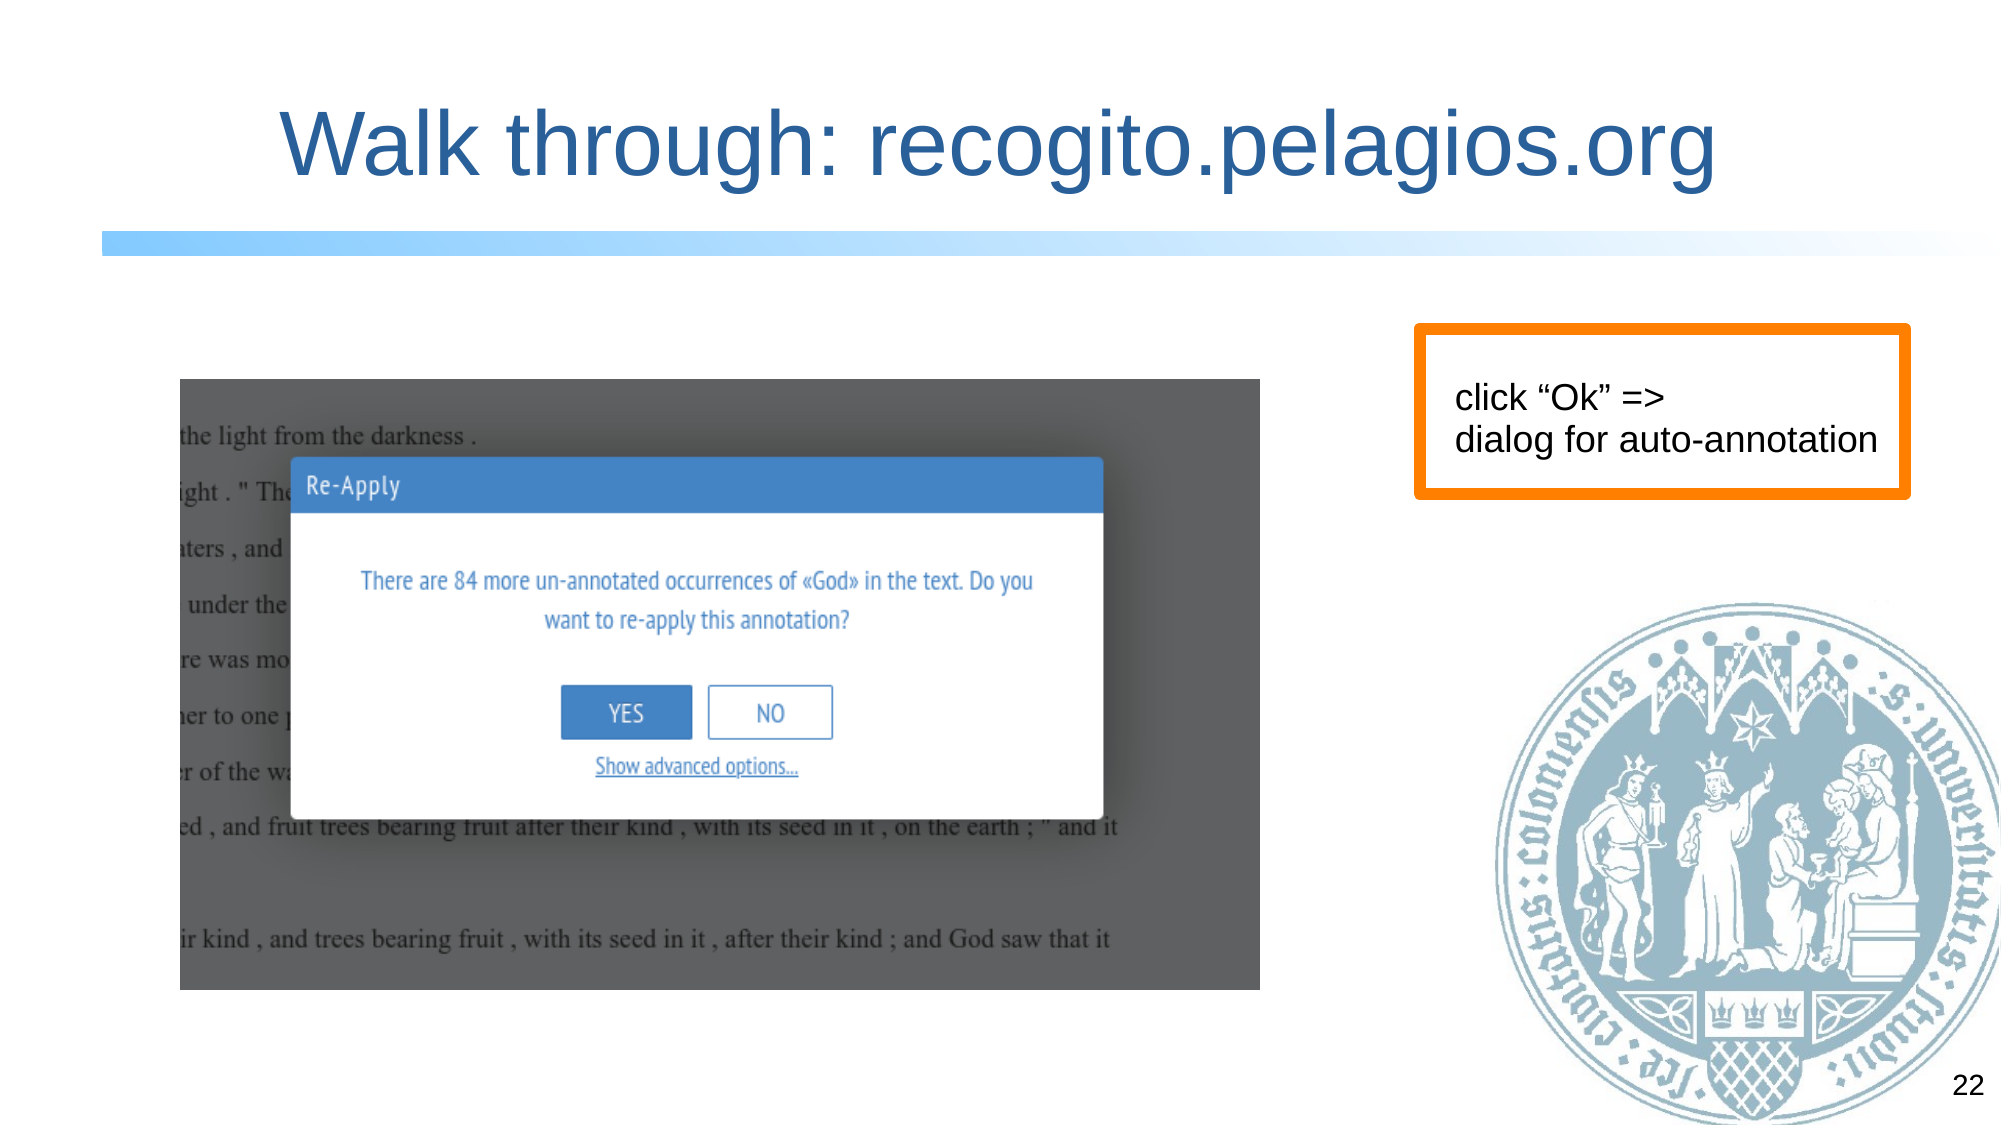

# Walk through: recogito.pelagios.org
click “Ok” =>
dialog for auto-annotation